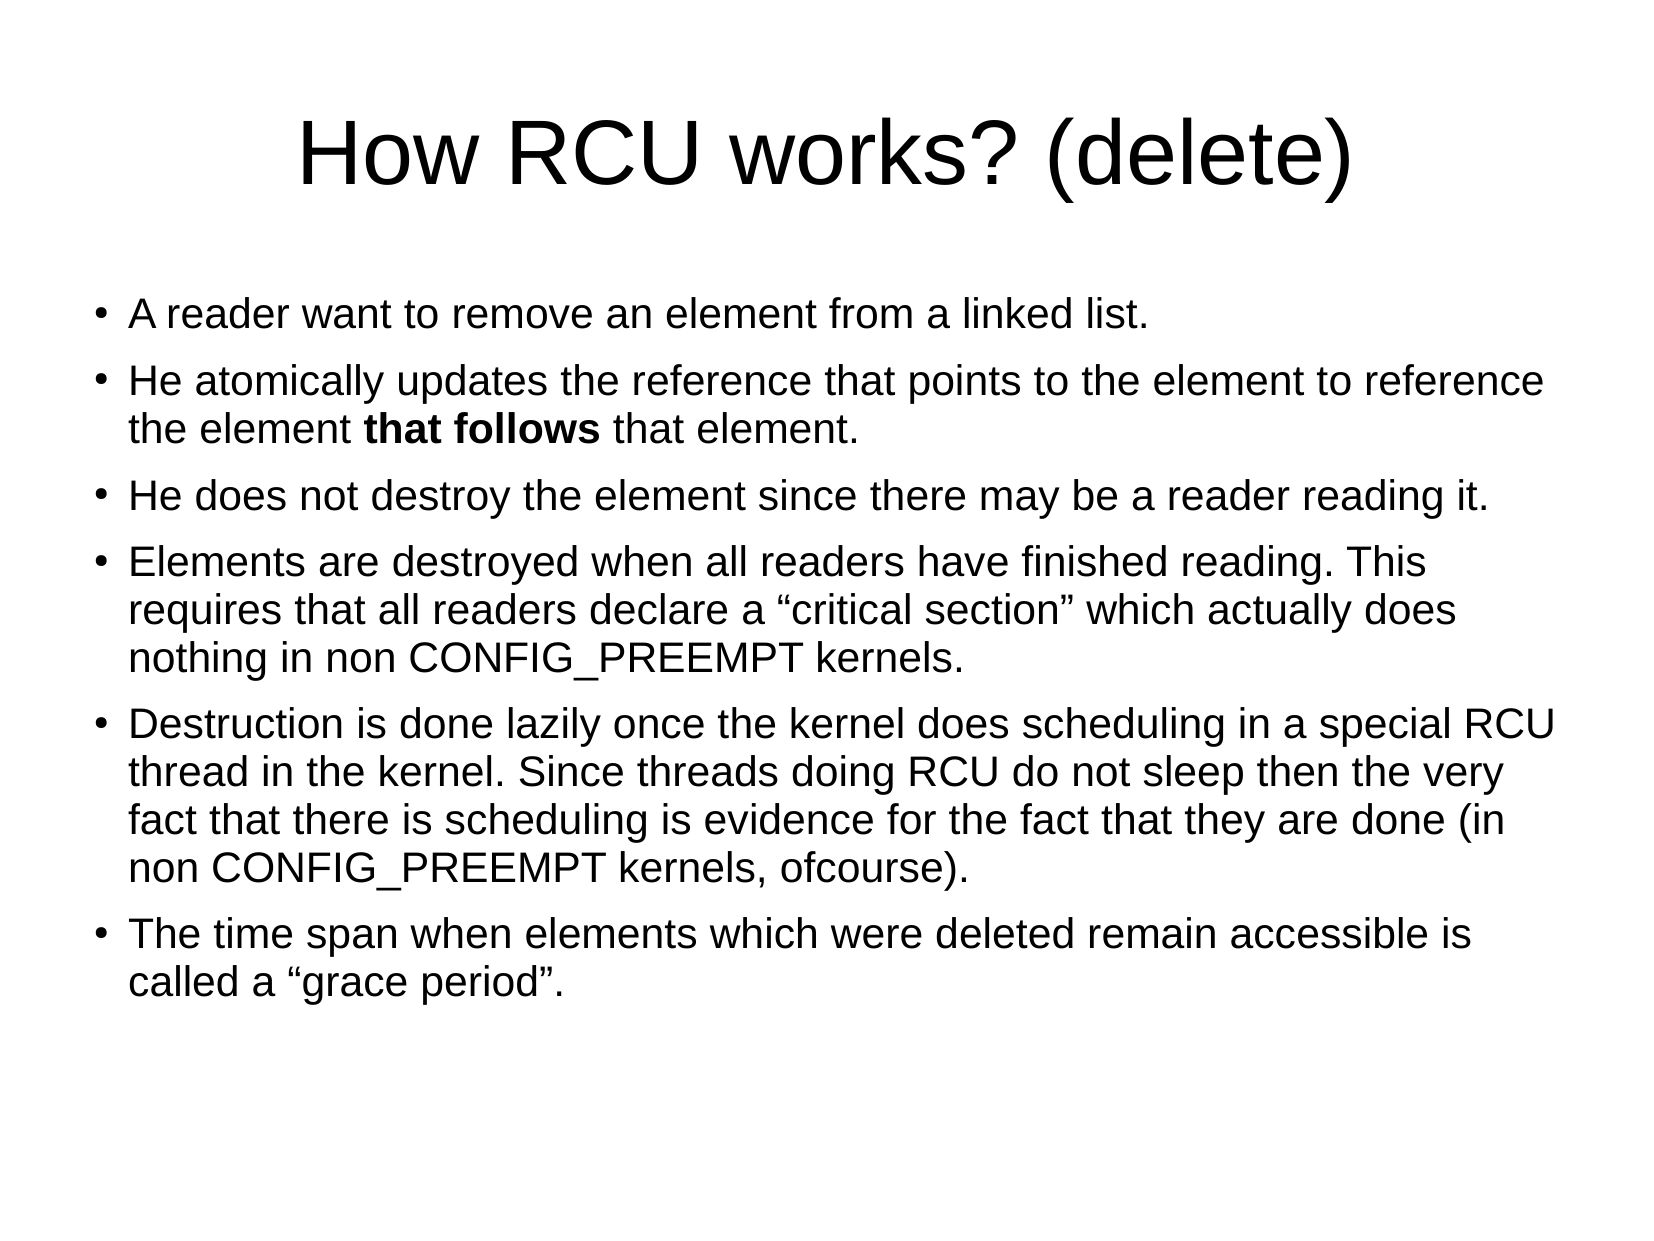

# How RCU works? (delete)
A reader want to remove an element from a linked list.
He atomically updates the reference that points to the element to reference the element that follows that element.
He does not destroy the element since there may be a reader reading it.
Elements are destroyed when all readers have finished reading. This requires that all readers declare a “critical section” which actually does nothing in non CONFIG_PREEMPT kernels.
Destruction is done lazily once the kernel does scheduling in a special RCU thread in the kernel. Since threads doing RCU do not sleep then the very fact that there is scheduling is evidence for the fact that they are done (in non CONFIG_PREEMPT kernels, ofcourse).
The time span when elements which were deleted remain accessible is called a “grace period”.